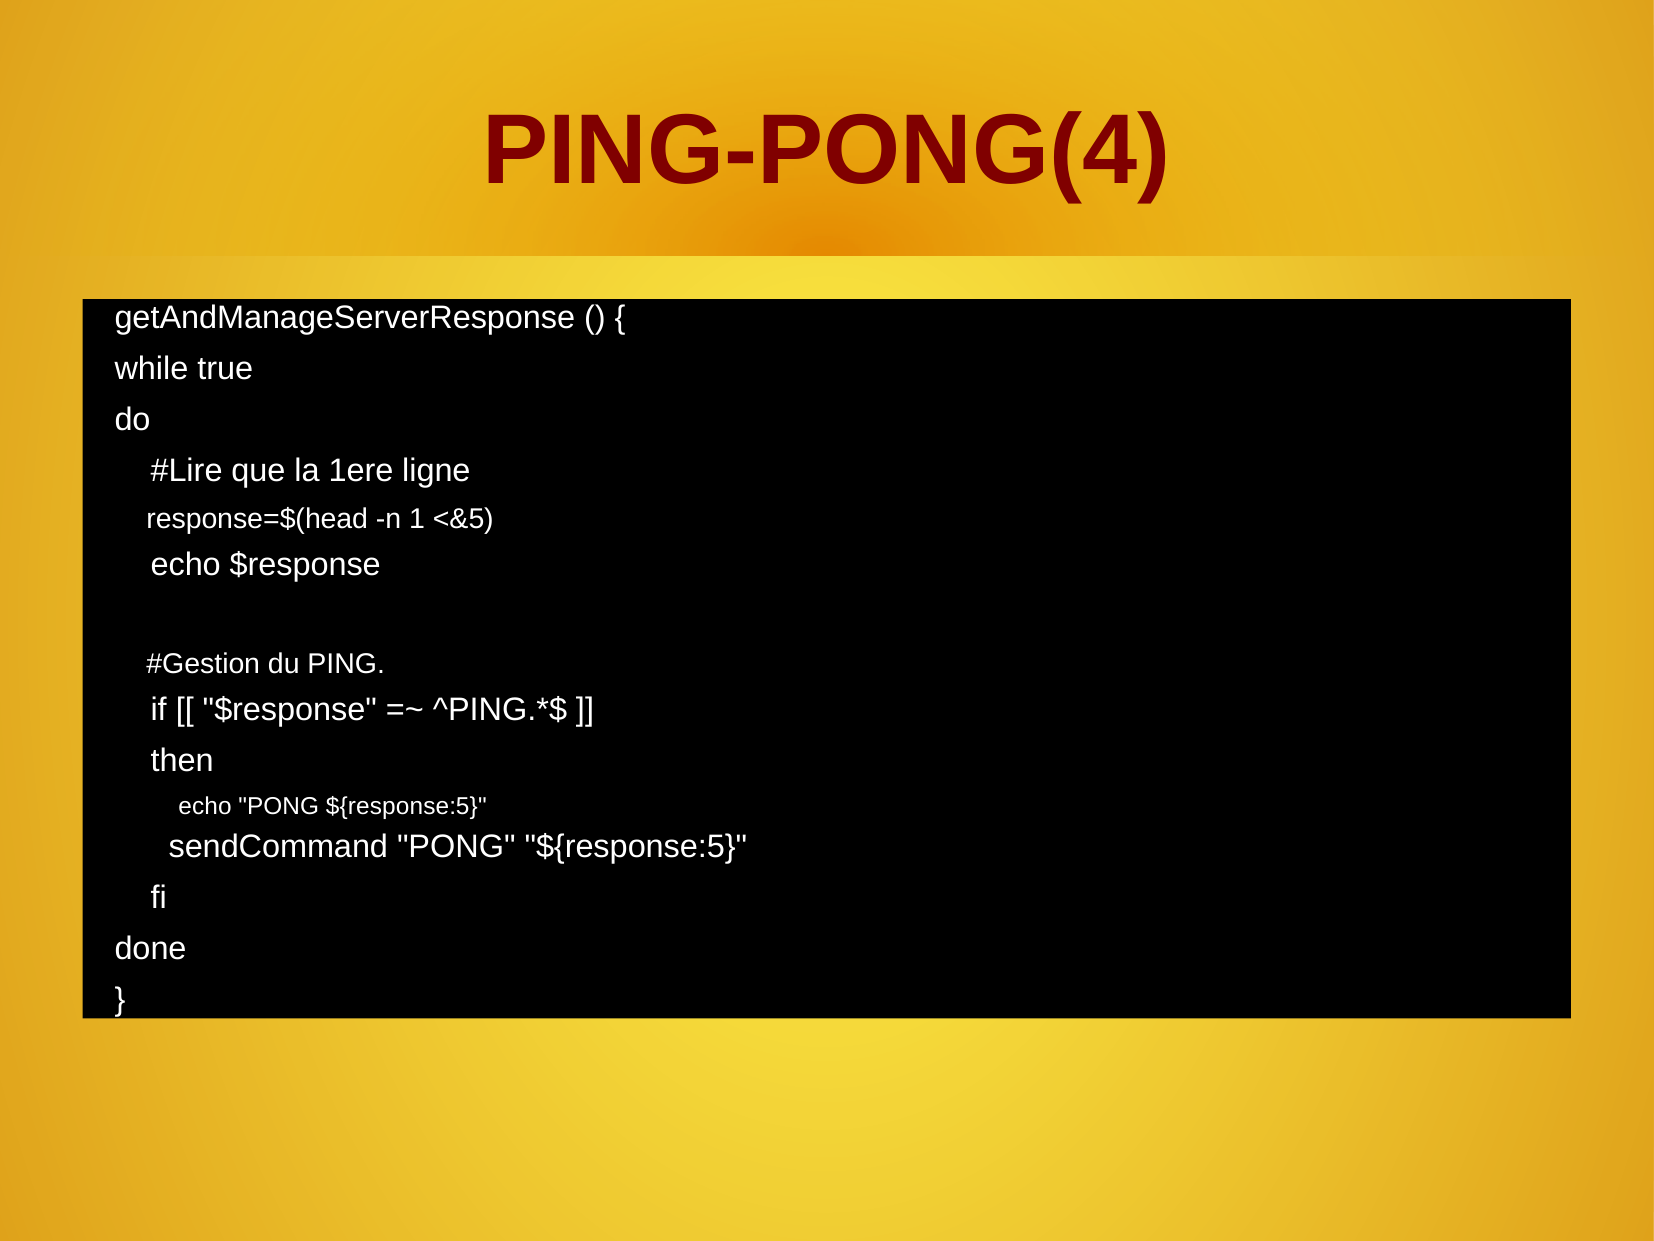

# PING-PONG(4)
getAndManageServerResponse () {
while true
do
 #Lire que la 1ere ligne
response=$(head -n 1 <&5)
 echo $response
#Gestion du PING.
 if [[ "$response" =~ ^PING.*$ ]]
 then
echo "PONG ${response:5}"
 sendCommand "PONG" "${response:5}"
 fi
done
}